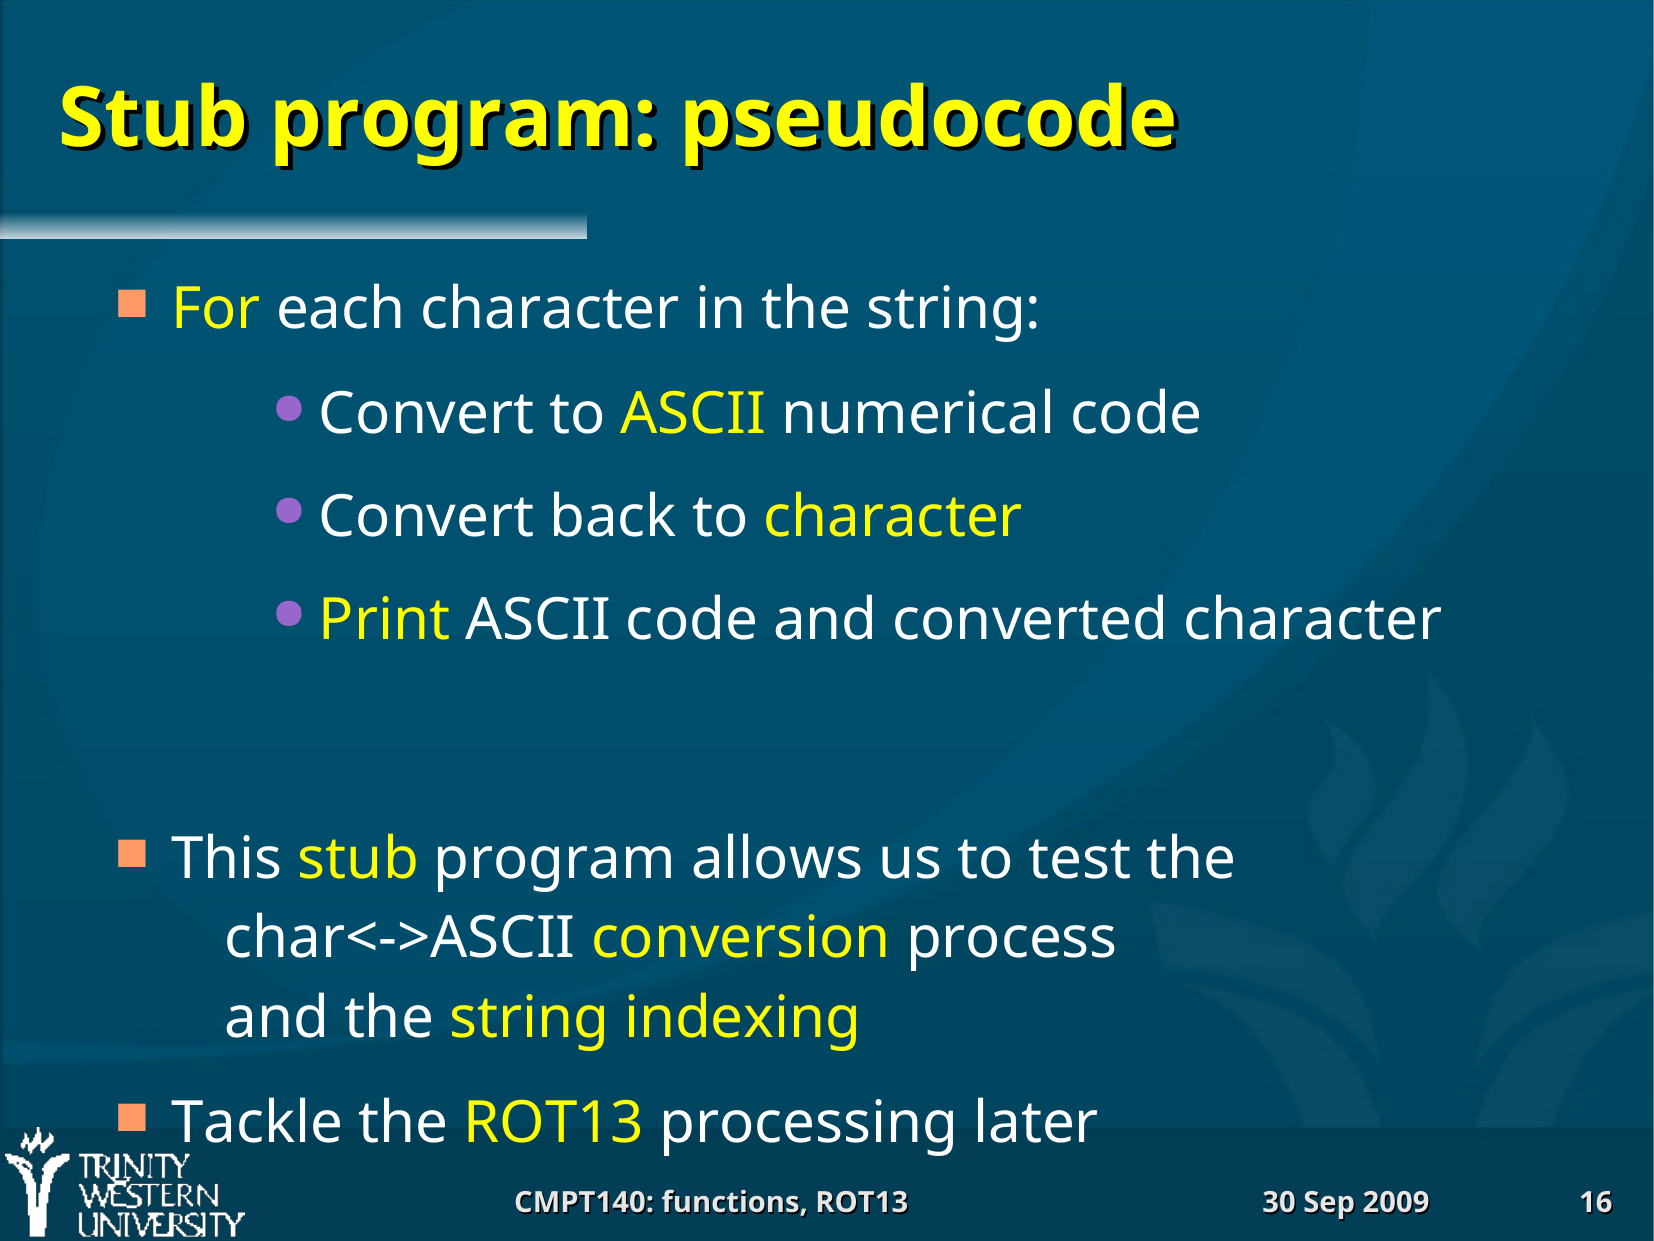

# Stub program: pseudocode
For each character in the string:
Convert to ASCII numerical code
Convert back to character
Print ASCII code and converted character
This stub program allows us to test the
char<->ASCII conversion process
and the string indexing
Tackle the ROT13 processing later
CMPT140: functions, ROT13
30 Sep 2009
16